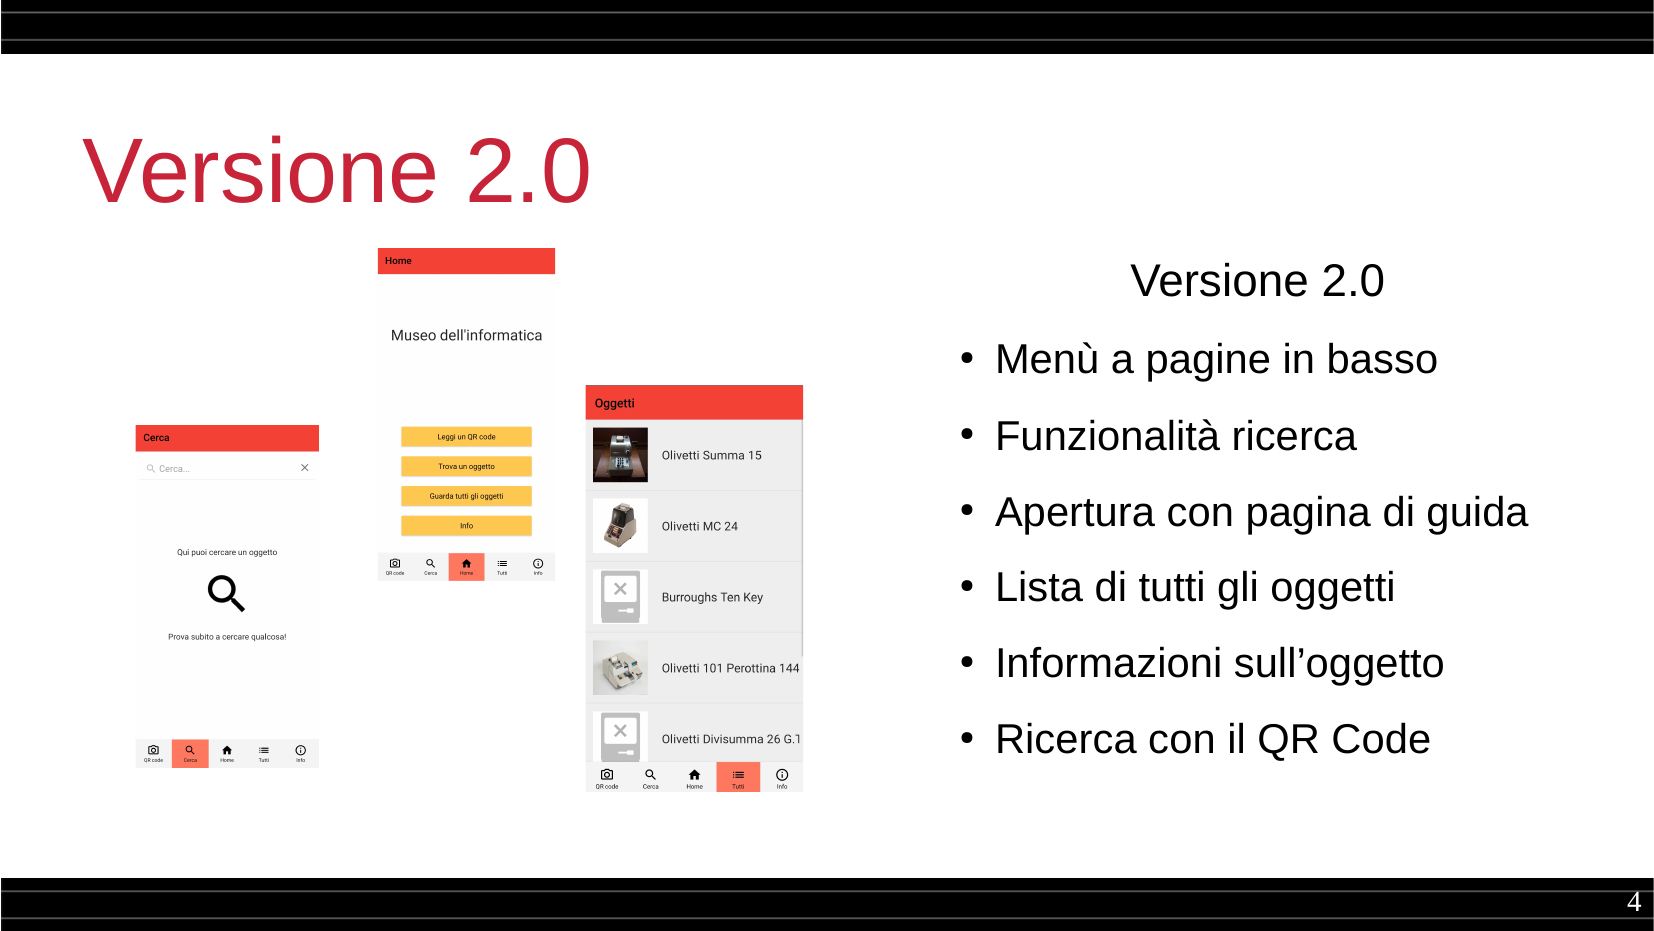

# Versione 2.0
Versione 2.0
Menù a pagine in basso
Funzionalità ricerca
Apertura con pagina di guida
Lista di tutti gli oggetti
Informazioni sull’oggetto
Ricerca con il QR Code